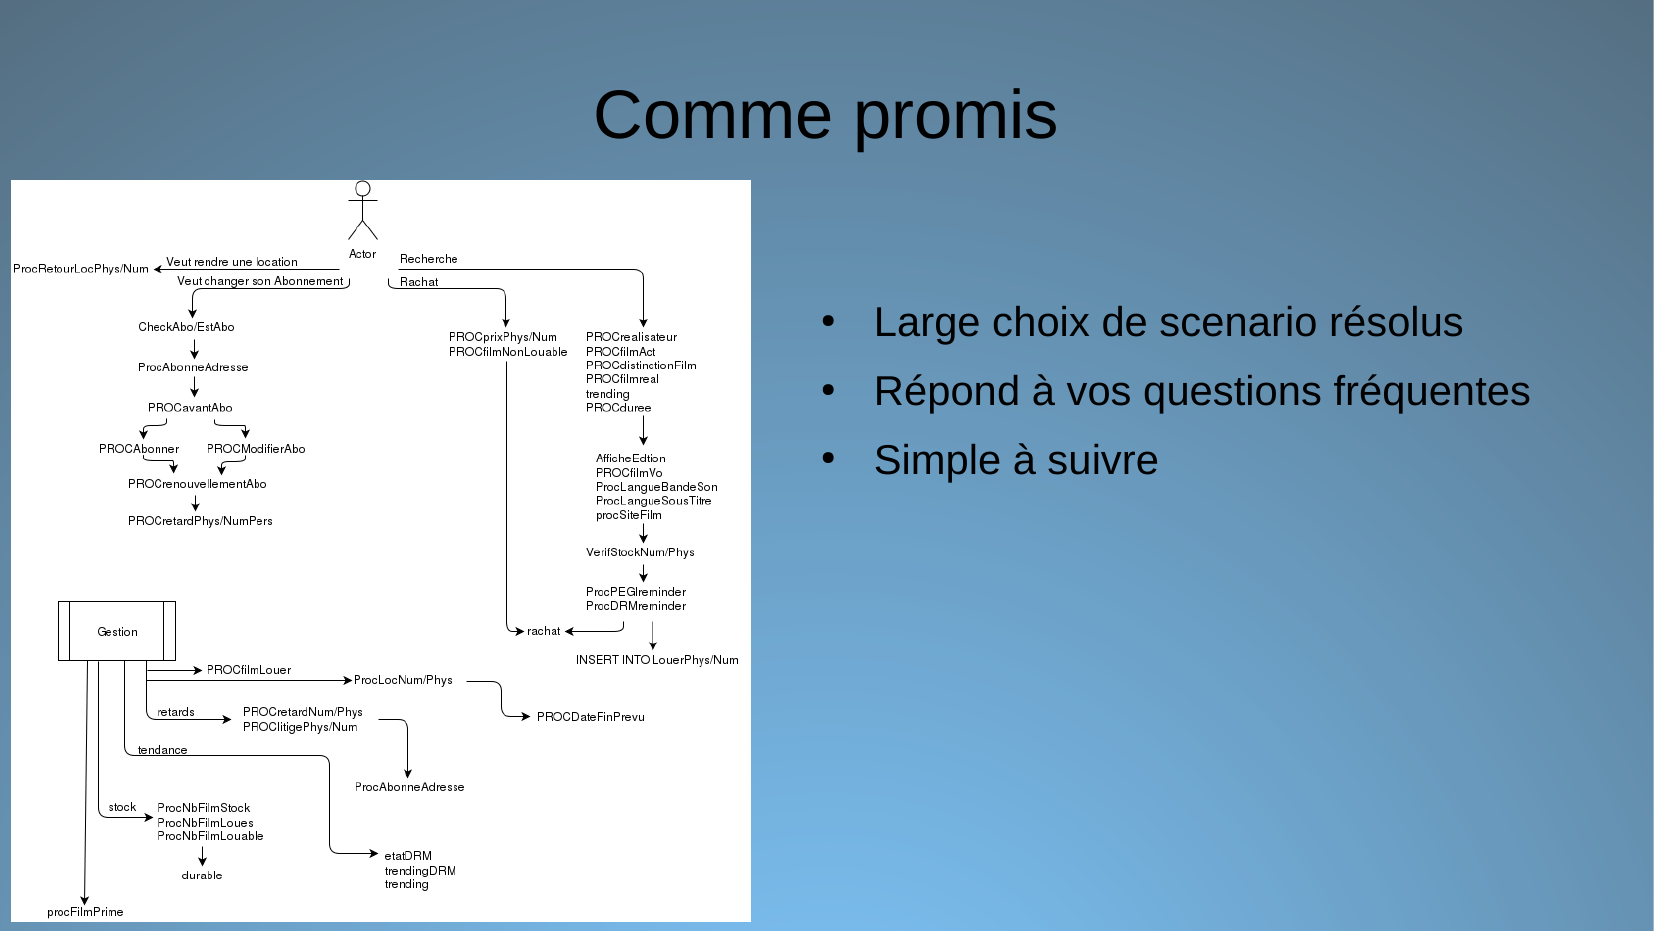

# Comme promis
Large choix de scenario résolus
Répond à vos questions fréquentes
Simple à suivre